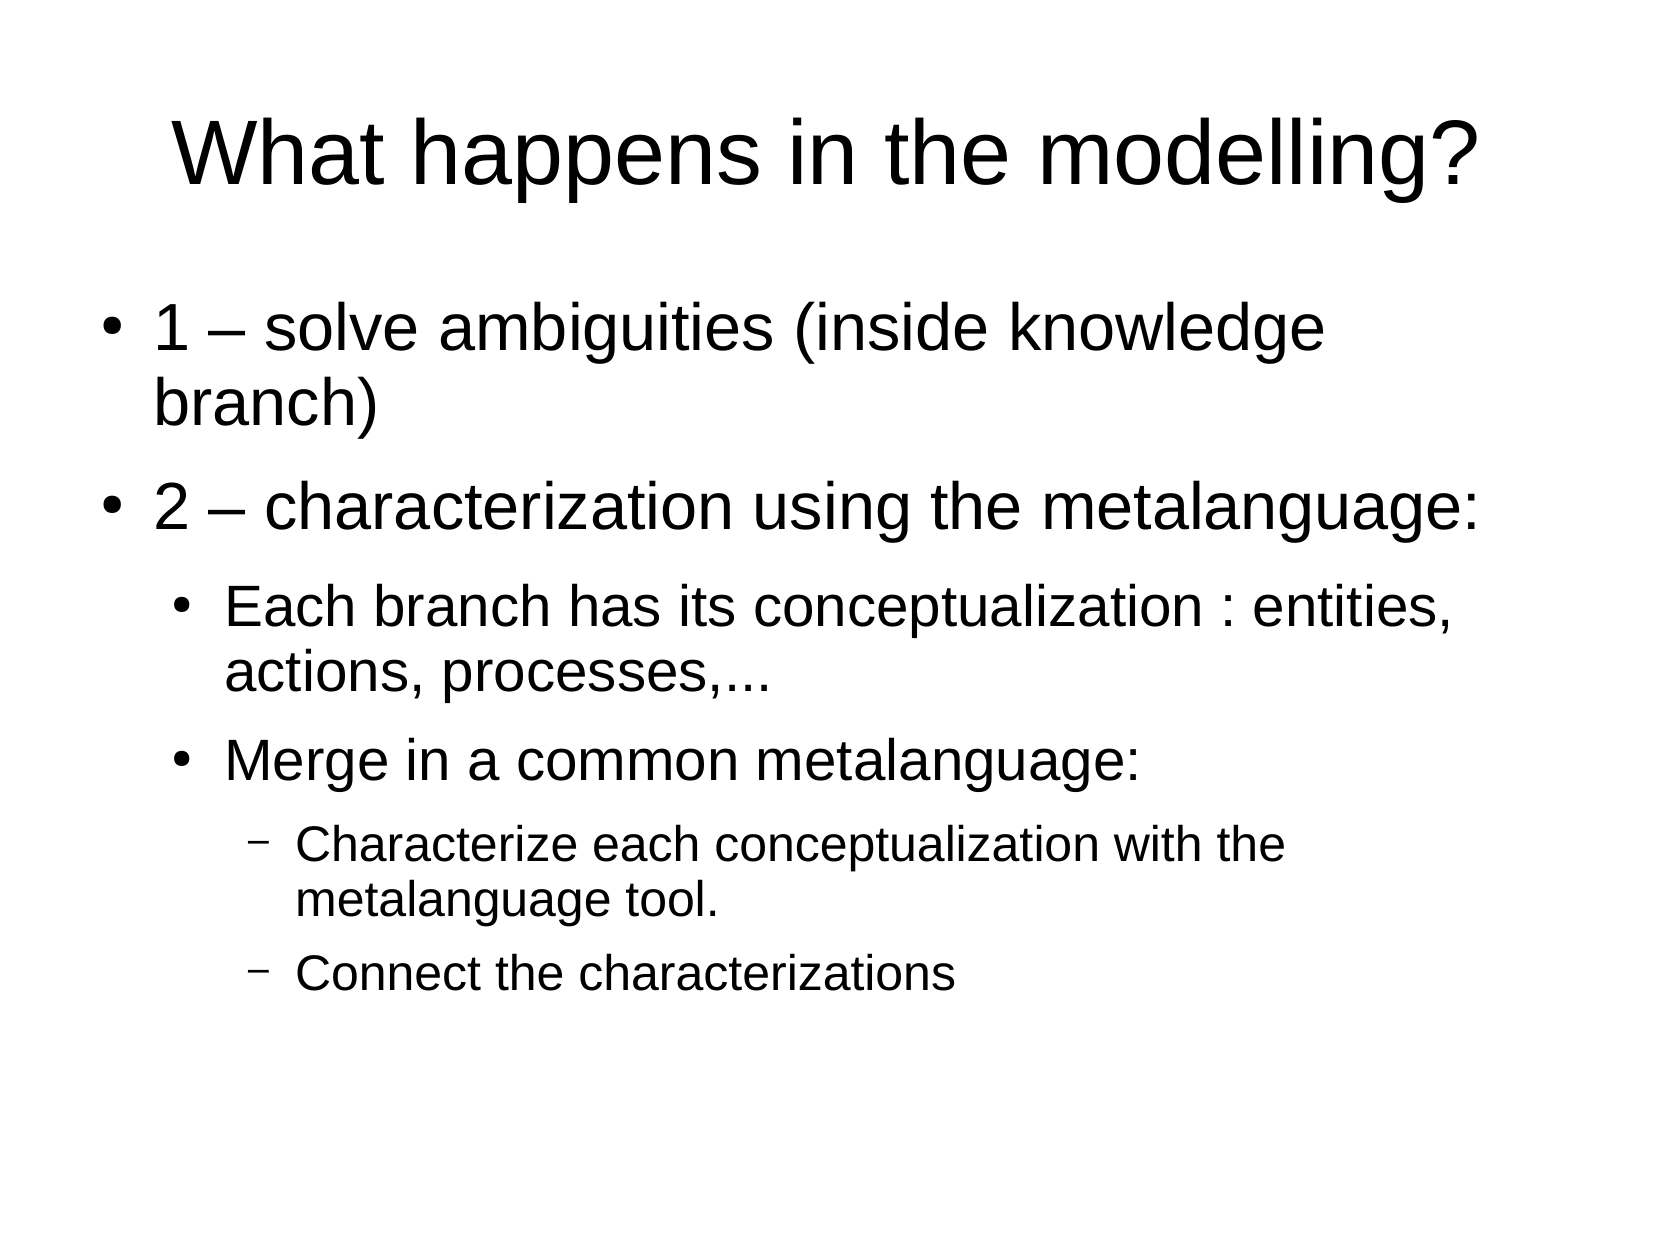

# What happens in the modelling?
1 – solve ambiguities (inside knowledge branch)
2 – characterization using the metalanguage:
Each branch has its conceptualization : entities, actions, processes,...
Merge in a common metalanguage:
Characterize each conceptualization with the metalanguage tool.
Connect the characterizations